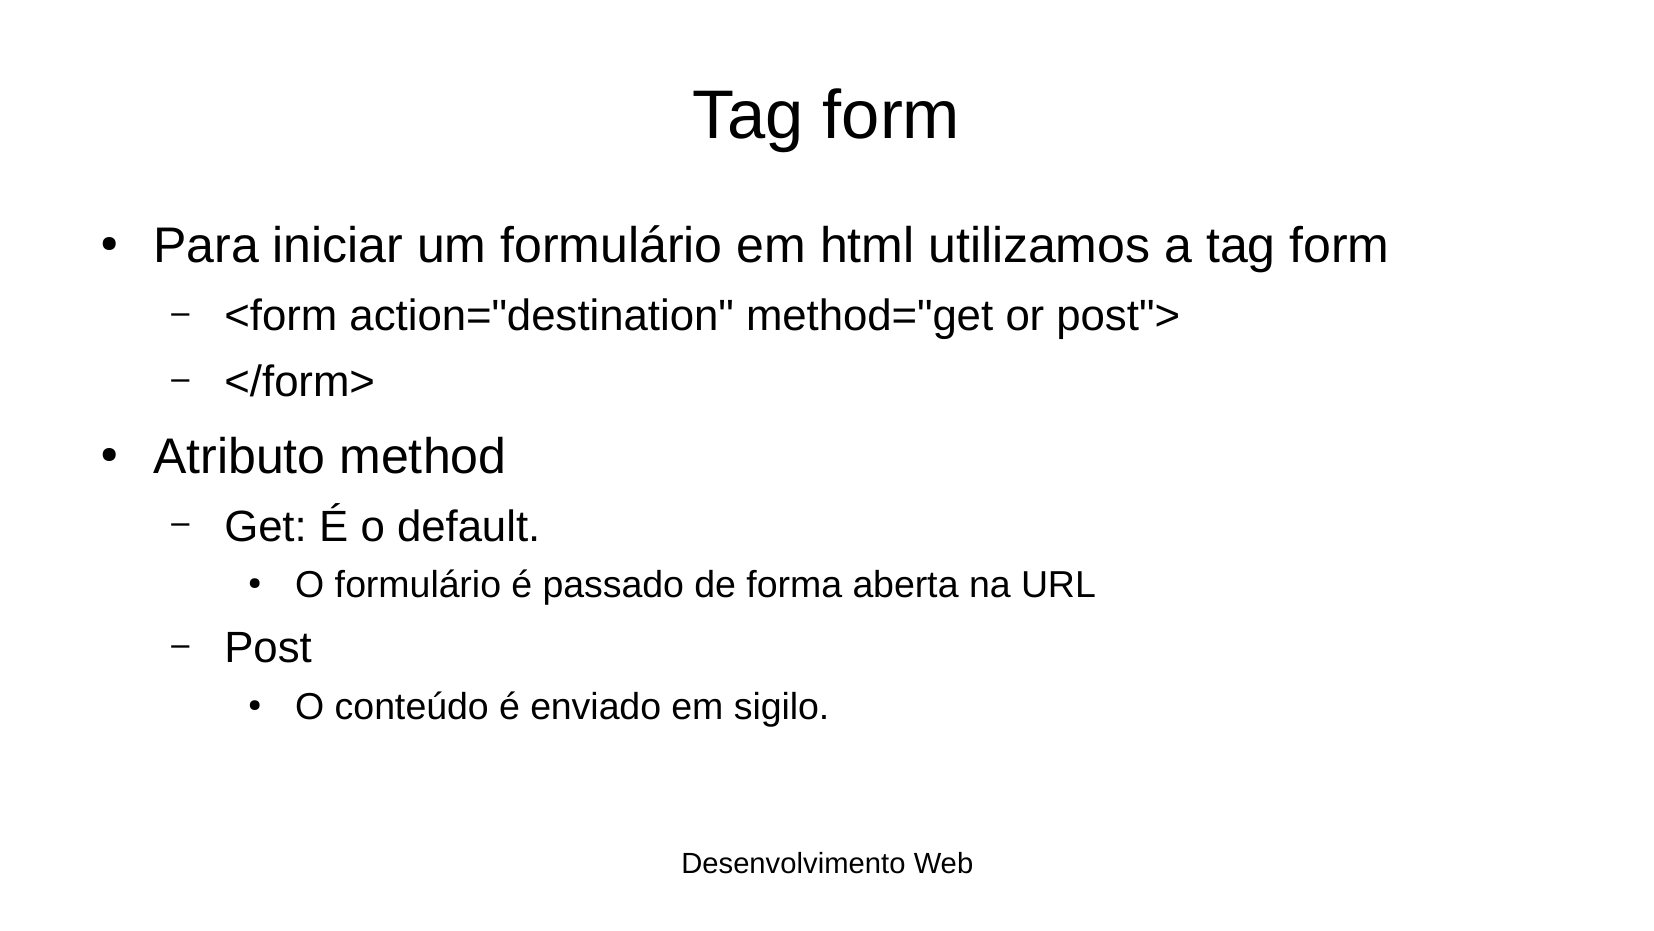

# Tag form
Para iniciar um formulário em html utilizamos a tag form
<form action="destination" method="get or post">
</form>
Atributo method
Get: É o default.
O formulário é passado de forma aberta na URL
Post
O conteúdo é enviado em sigilo.
Desenvolvimento Web